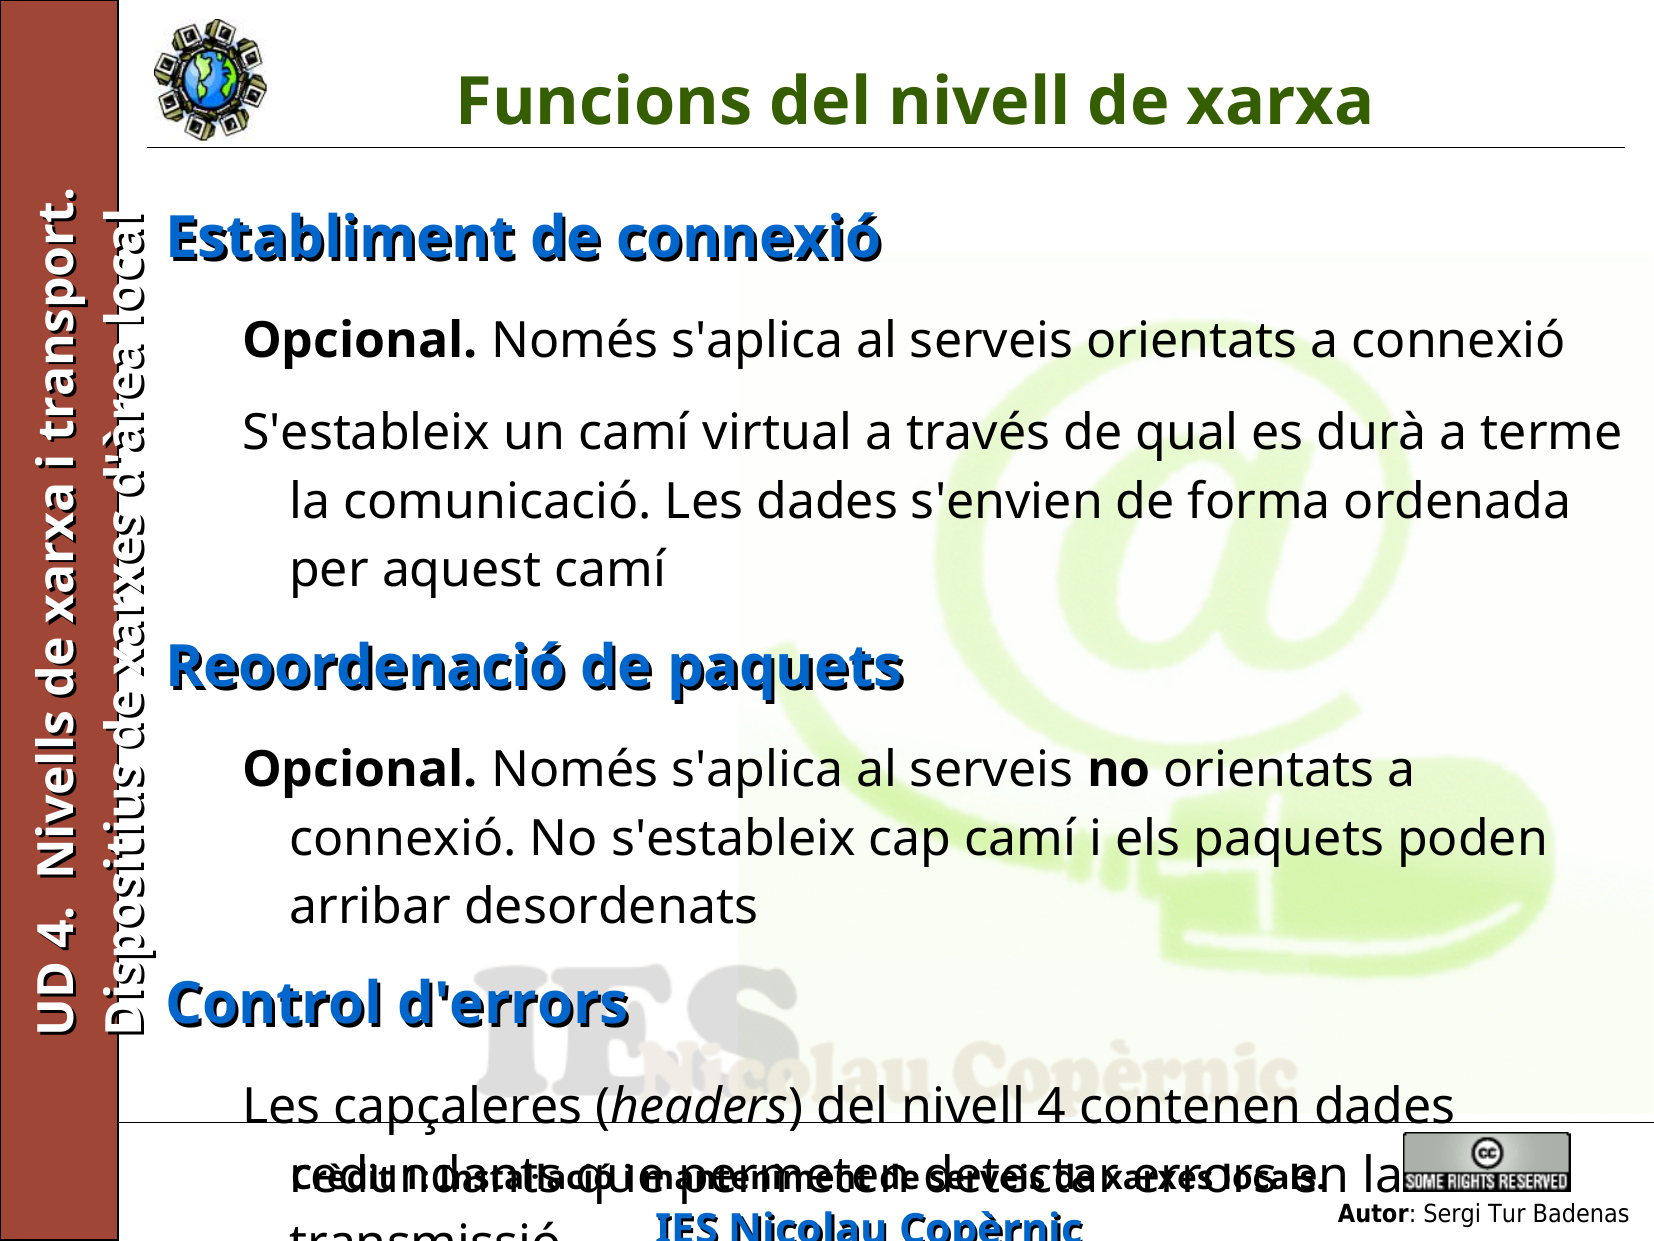

# Funcions del nivell de xarxa
Establiment de connexió
Opcional. Només s'aplica al serveis orientats a connexió
S'estableix un camí virtual a través de qual es durà a terme la comunicació. Les dades s'envien de forma ordenada per aquest camí
Reoordenació de paquets
Opcional. Només s'aplica al serveis no orientats a connexió. No s'estableix cap camí i els paquets poden arribar desordenats
Control d'errors
Les capçaleres (headers) del nivell 4 contenen dades redundants que permeten detectar errors en la transmissió
Recuperació de caigudes de xarxa, reenviament de paquets, etc.